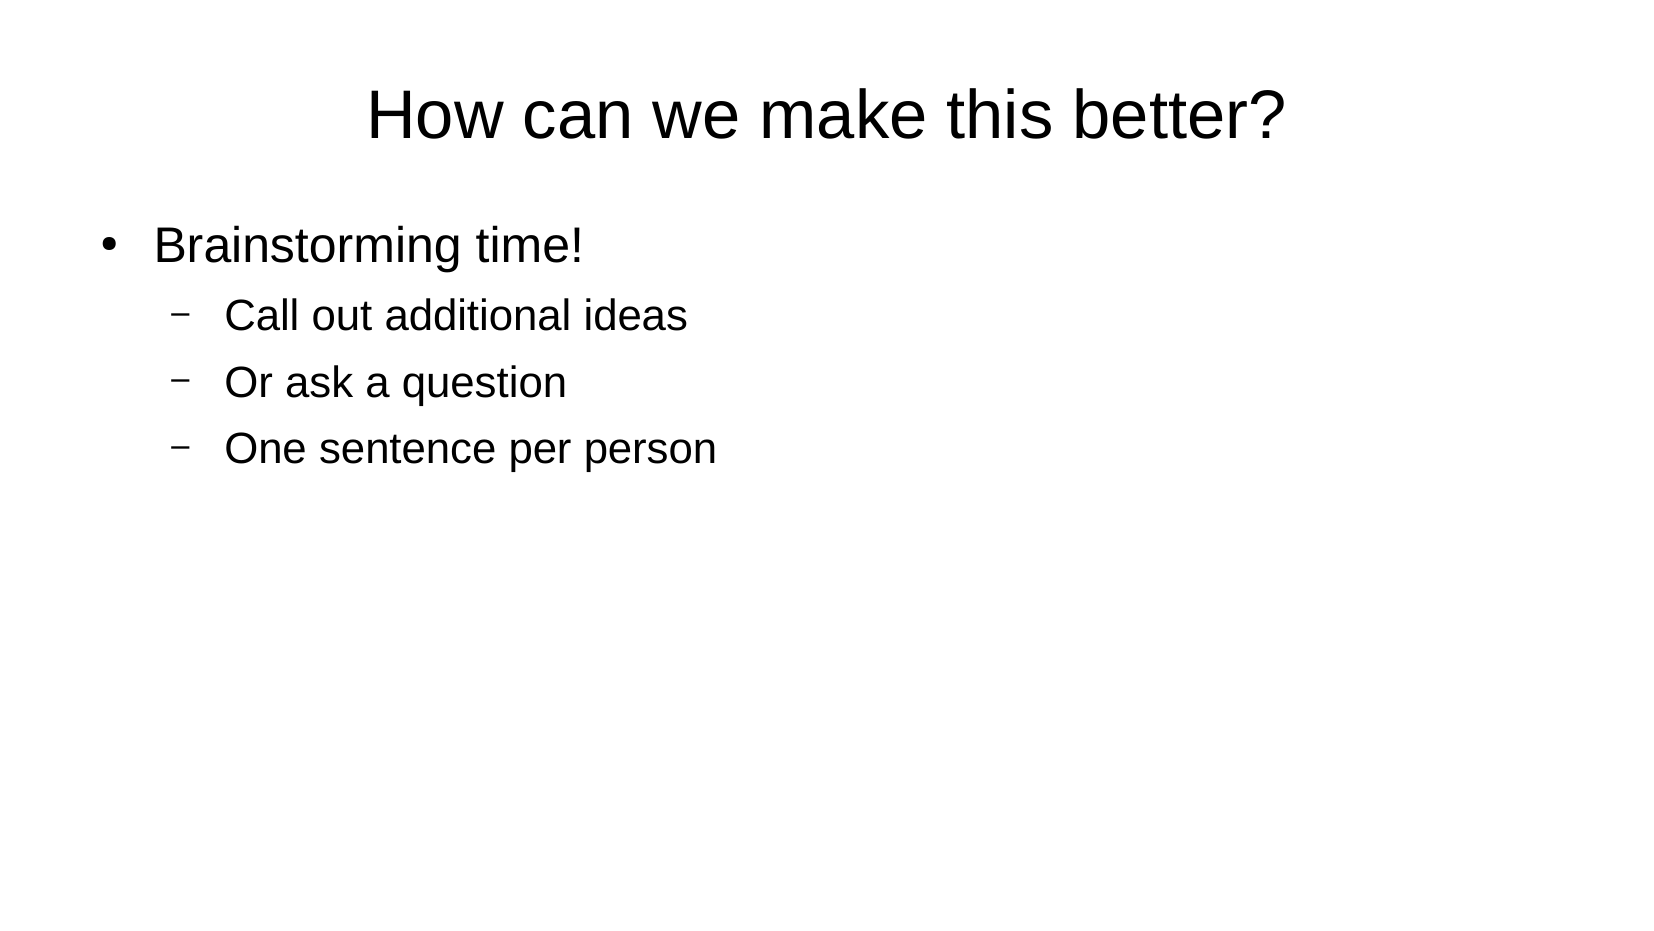

# How can we make this better?
Brainstorming time!
Call out additional ideas
Or ask a question
One sentence per person